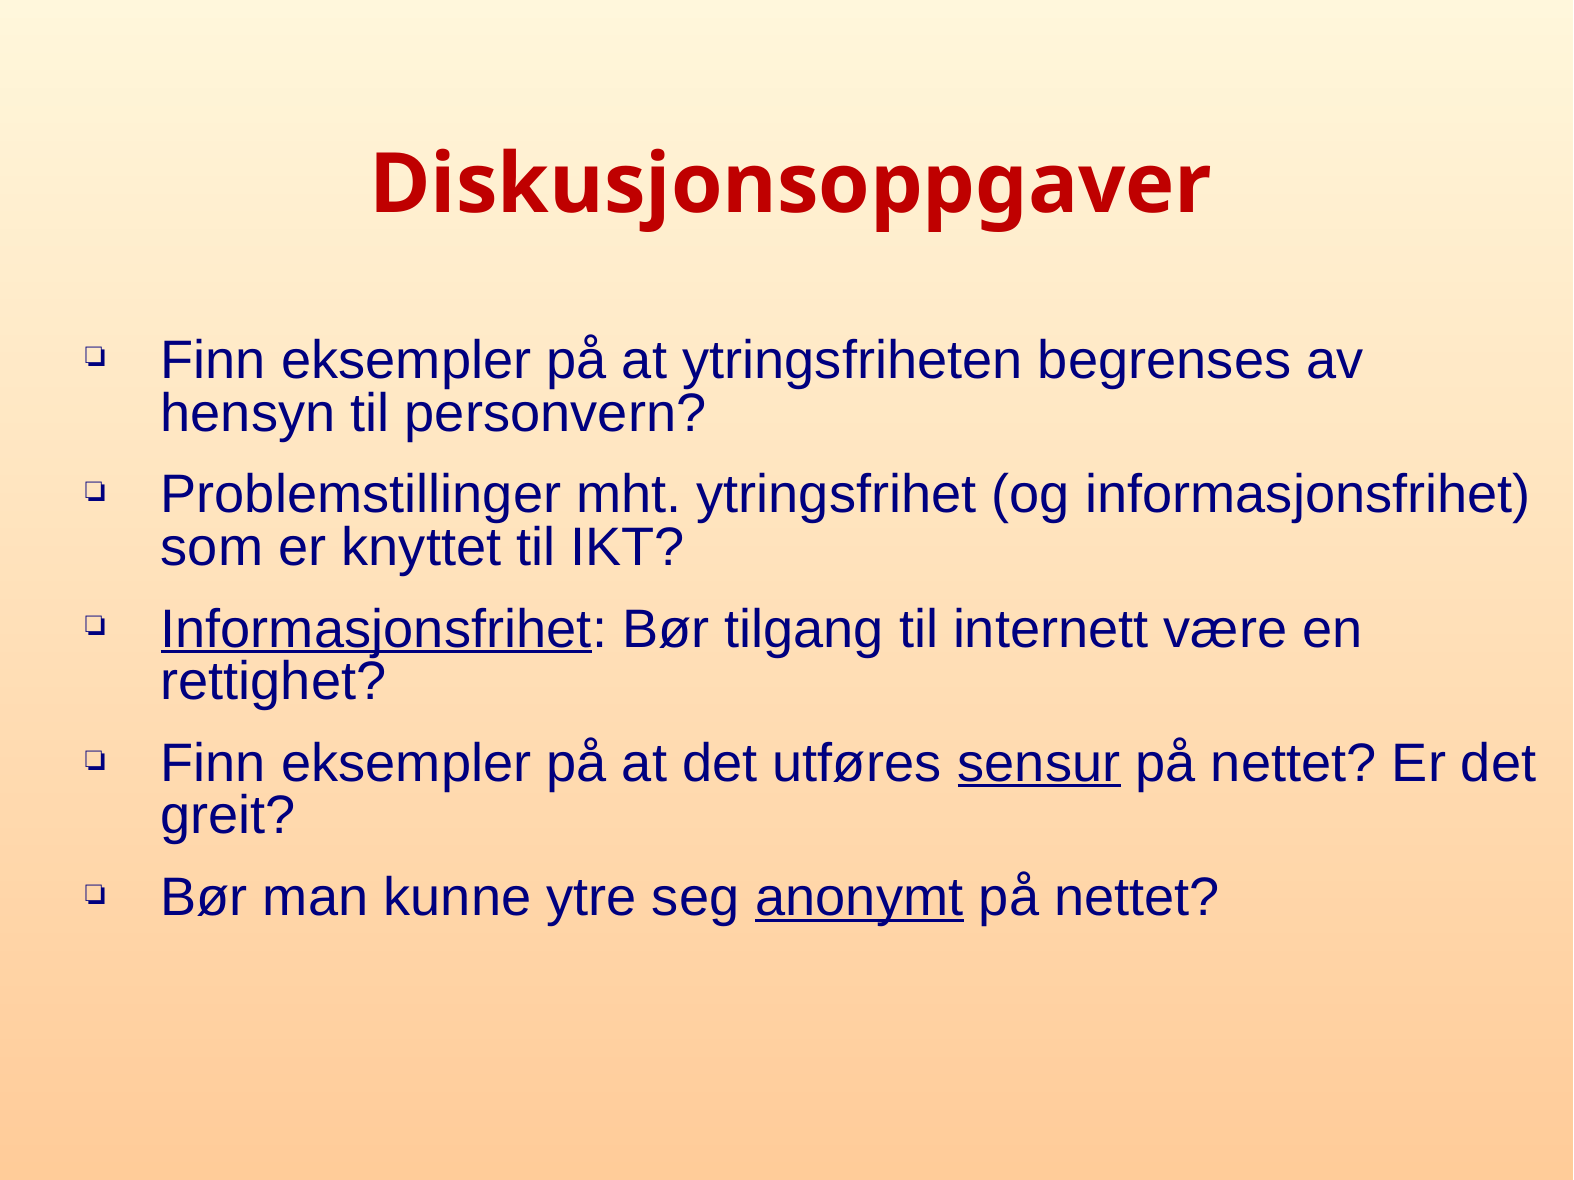

# Diskusjonsoppgaver
Finn eksempler på at ytringsfriheten begrenses av hensyn til personvern?
Problemstillinger mht. ytringsfrihet (og informasjonsfrihet) som er knyttet til IKT?
Informasjonsfrihet: Bør tilgang til internett være en rettighet?
Finn eksempler på at det utføres sensur på nettet? Er det greit?
Bør man kunne ytre seg anonymt på nettet?